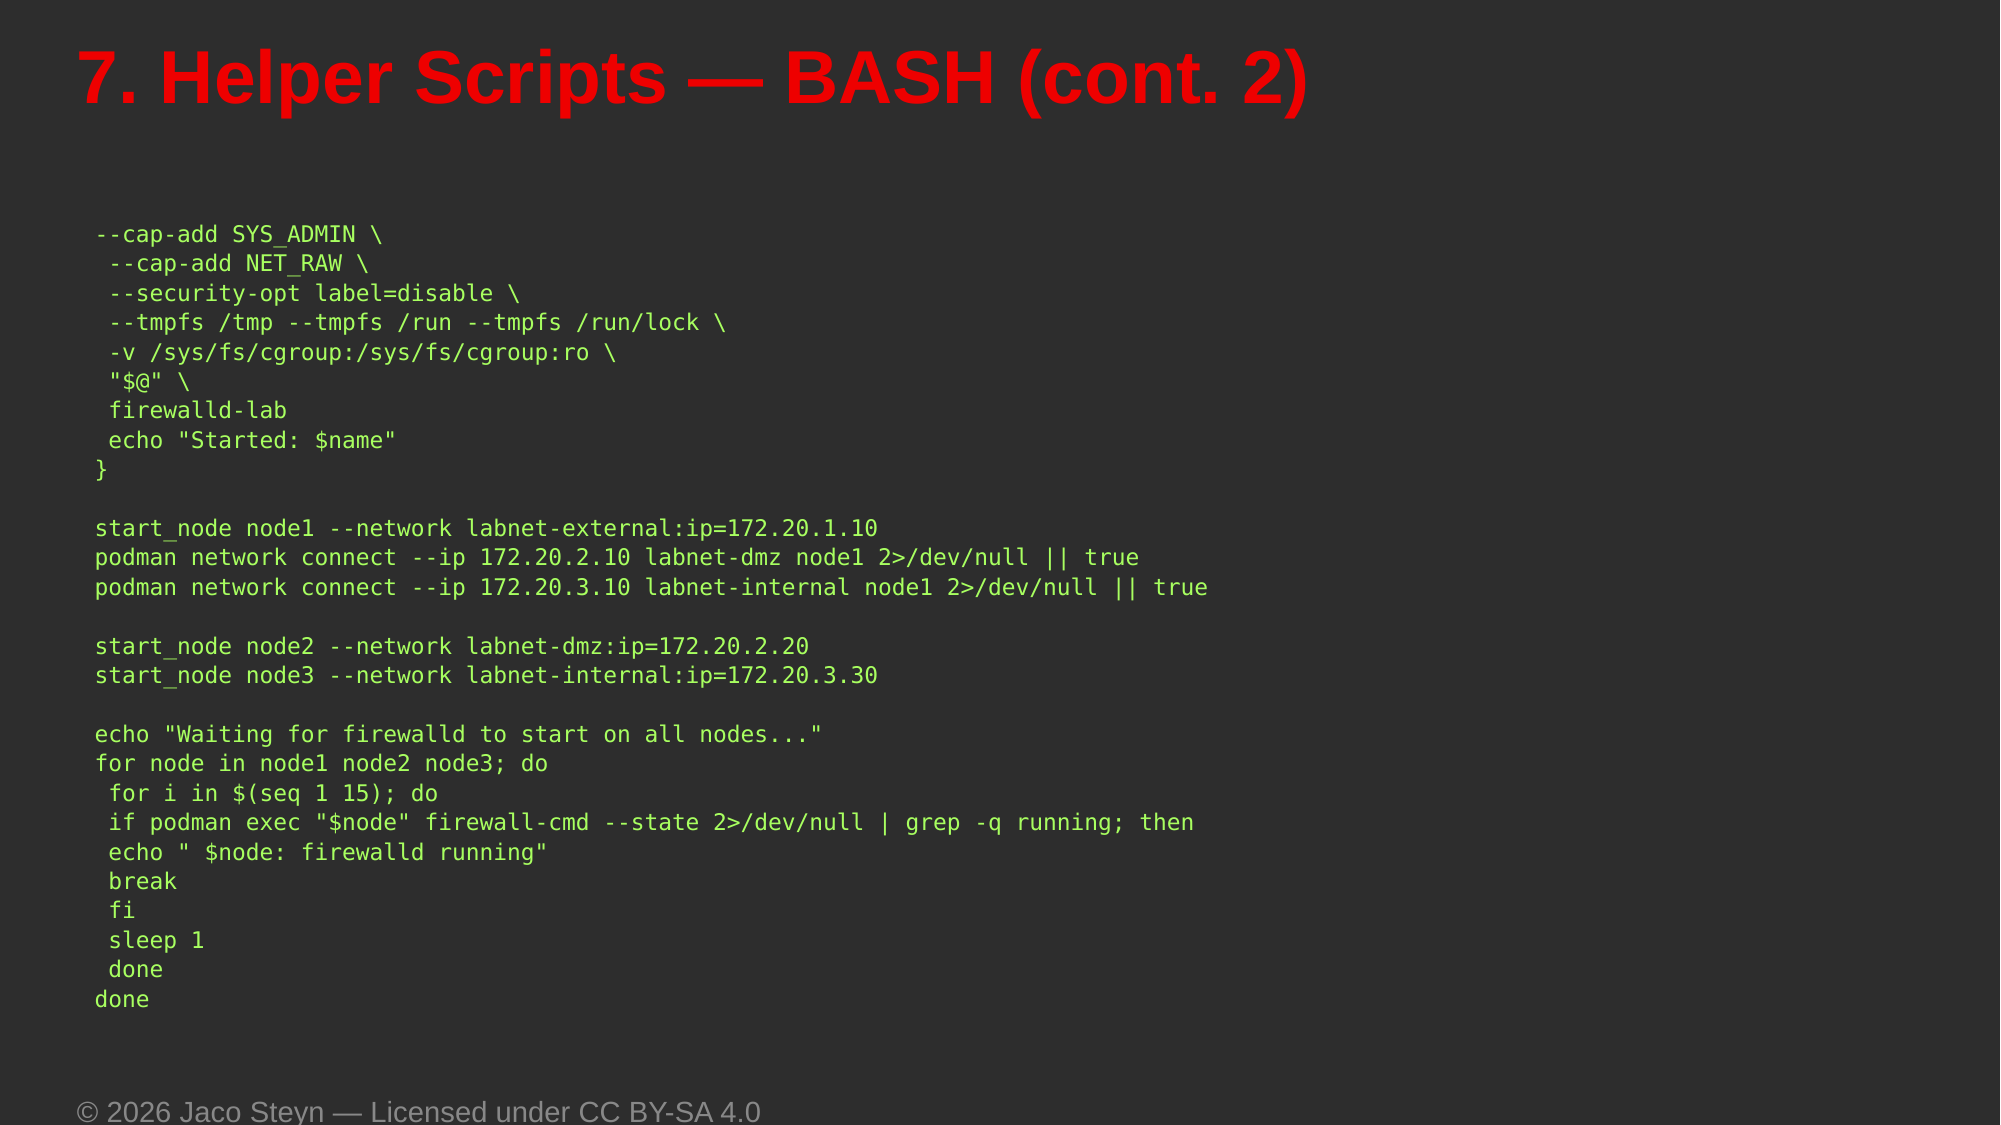

7. Helper Scripts — BASH (cont. 2)
--cap-add SYS_ADMIN \
 --cap-add NET_RAW \
 --security-opt label=disable \
 --tmpfs /tmp --tmpfs /run --tmpfs /run/lock \
 -v /sys/fs/cgroup:/sys/fs/cgroup:ro \
 "$@" \
 firewalld-lab
 echo "Started: $name"
}
start_node node1 --network labnet-external:ip=172.20.1.10
podman network connect --ip 172.20.2.10 labnet-dmz node1 2>/dev/null || true
podman network connect --ip 172.20.3.10 labnet-internal node1 2>/dev/null || true
start_node node2 --network labnet-dmz:ip=172.20.2.20
start_node node3 --network labnet-internal:ip=172.20.3.30
echo "Waiting for firewalld to start on all nodes..."
for node in node1 node2 node3; do
 for i in $(seq 1 15); do
 if podman exec "$node" firewall-cmd --state 2>/dev/null | grep -q running; then
 echo " $node: firewalld running"
 break
 fi
 sleep 1
 done
done
© 2026 Jaco Steyn — Licensed under CC BY-SA 4.0